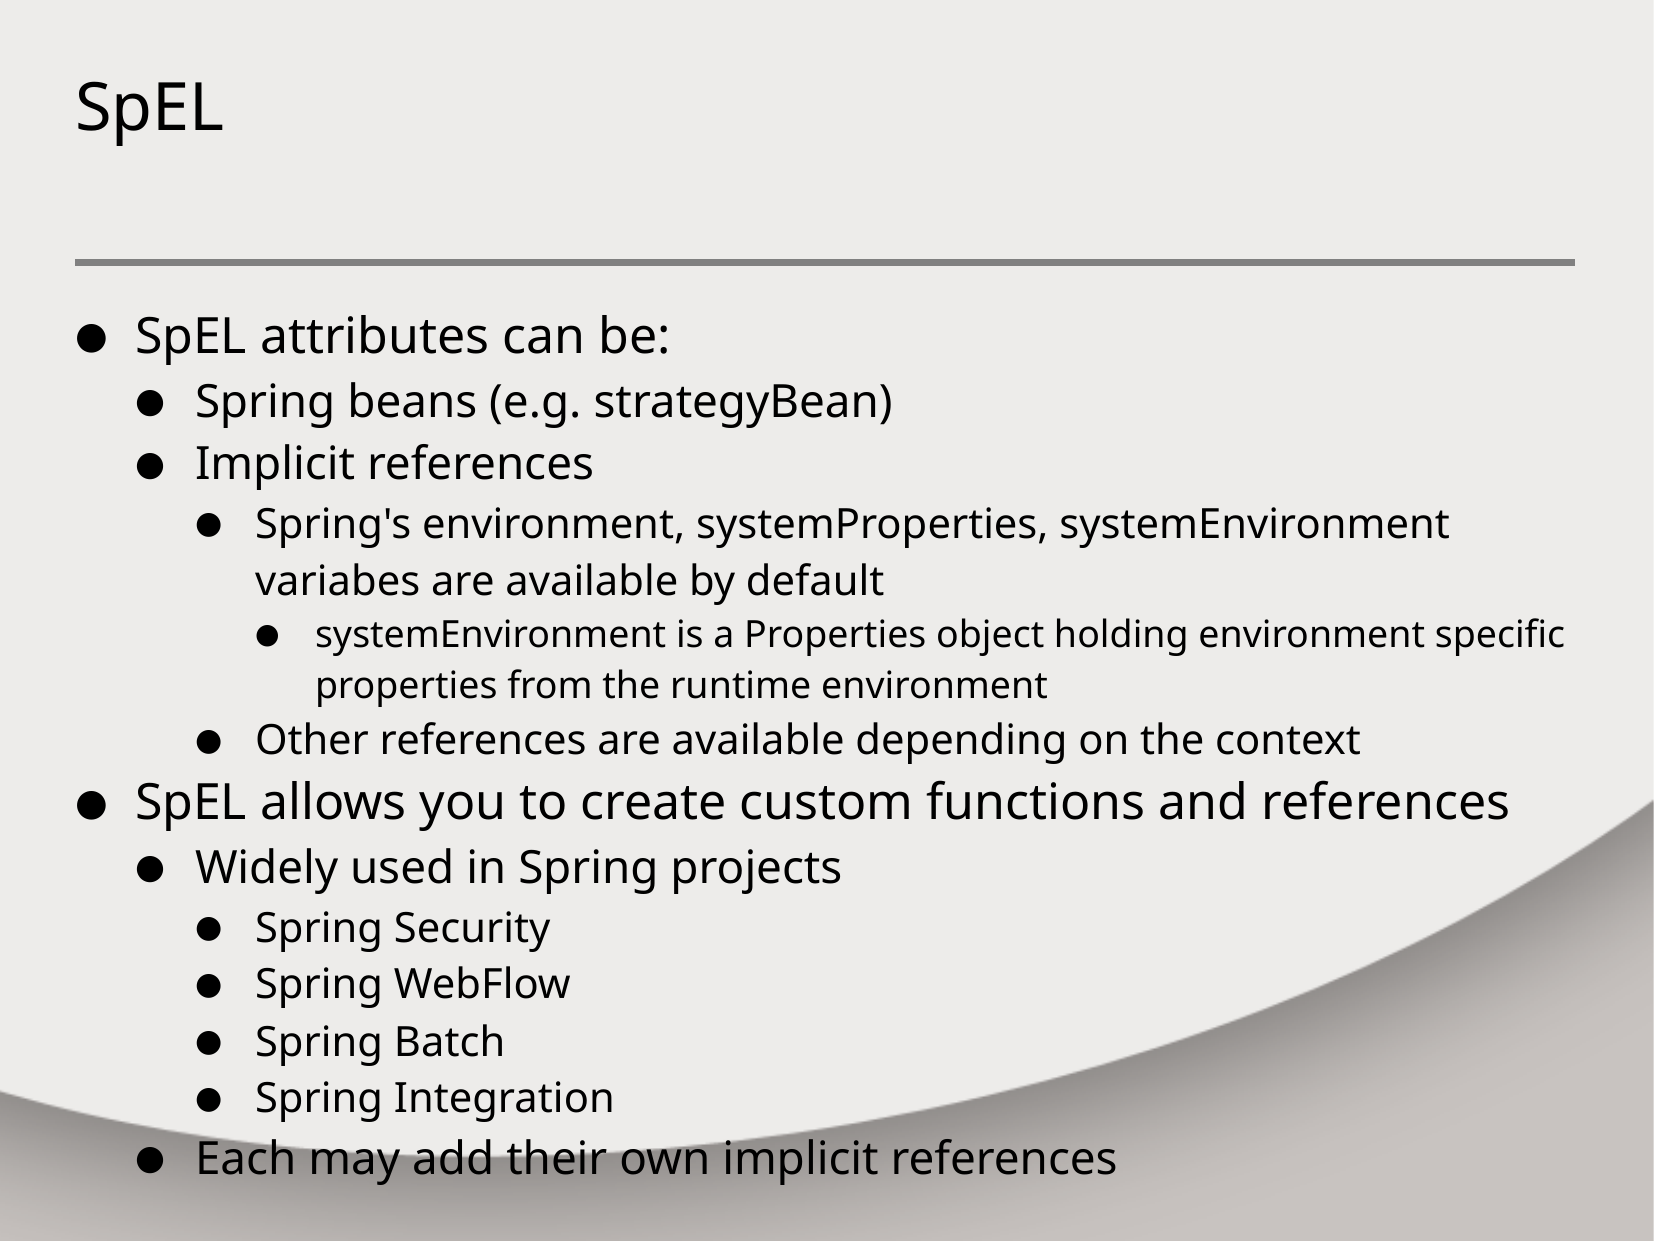

# SpEL
SpEL attributes can be:
Spring beans (e.g. strategyBean)
Implicit references
Spring's environment, systemProperties, systemEnvironment variabes are available by default
systemEnvironment is a Properties object holding environment specific properties from the runtime environment
Other references are available depending on the context
SpEL allows you to create custom functions and references
Widely used in Spring projects
Spring Security
Spring WebFlow
Spring Batch
Spring Integration
Each may add their own implicit references